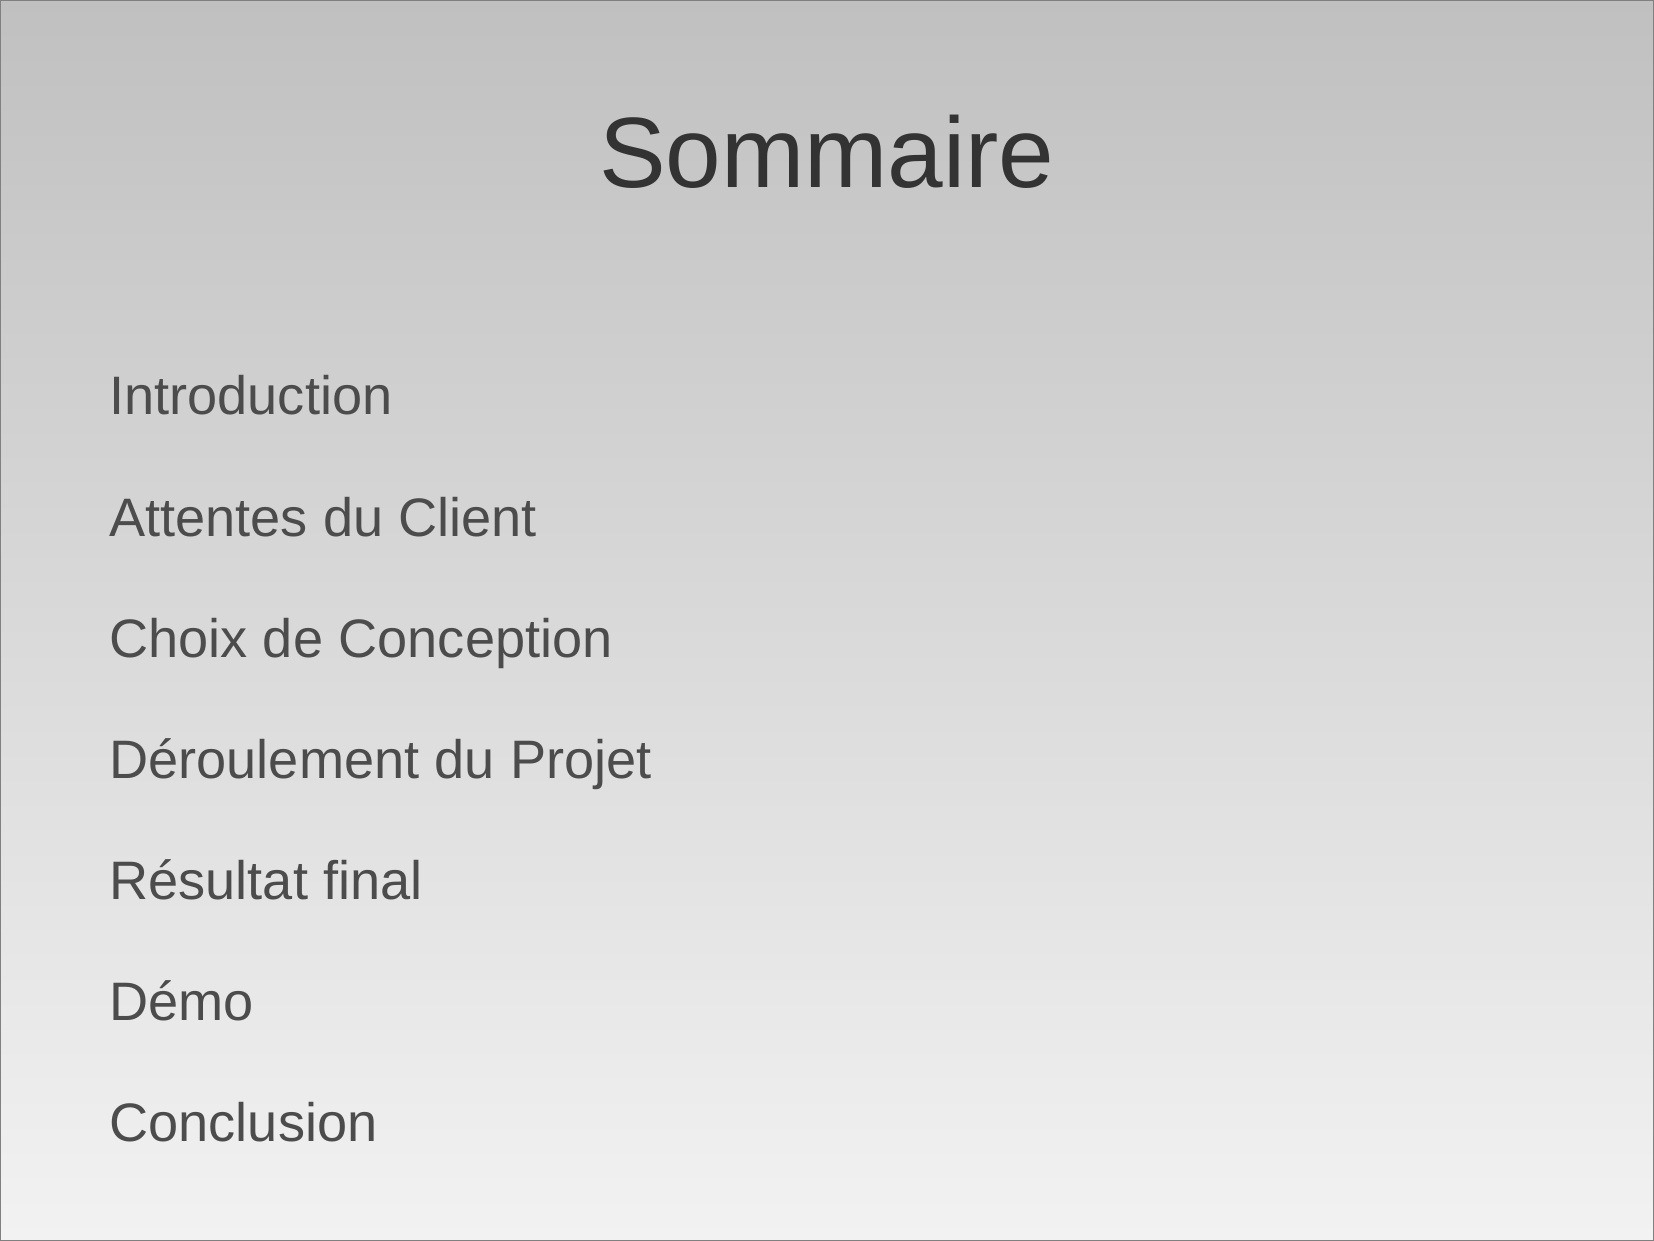

# Sommaire
Introduction
Attentes du Client
Choix de Conception
Déroulement du Projet
Résultat final
Démo
Conclusion